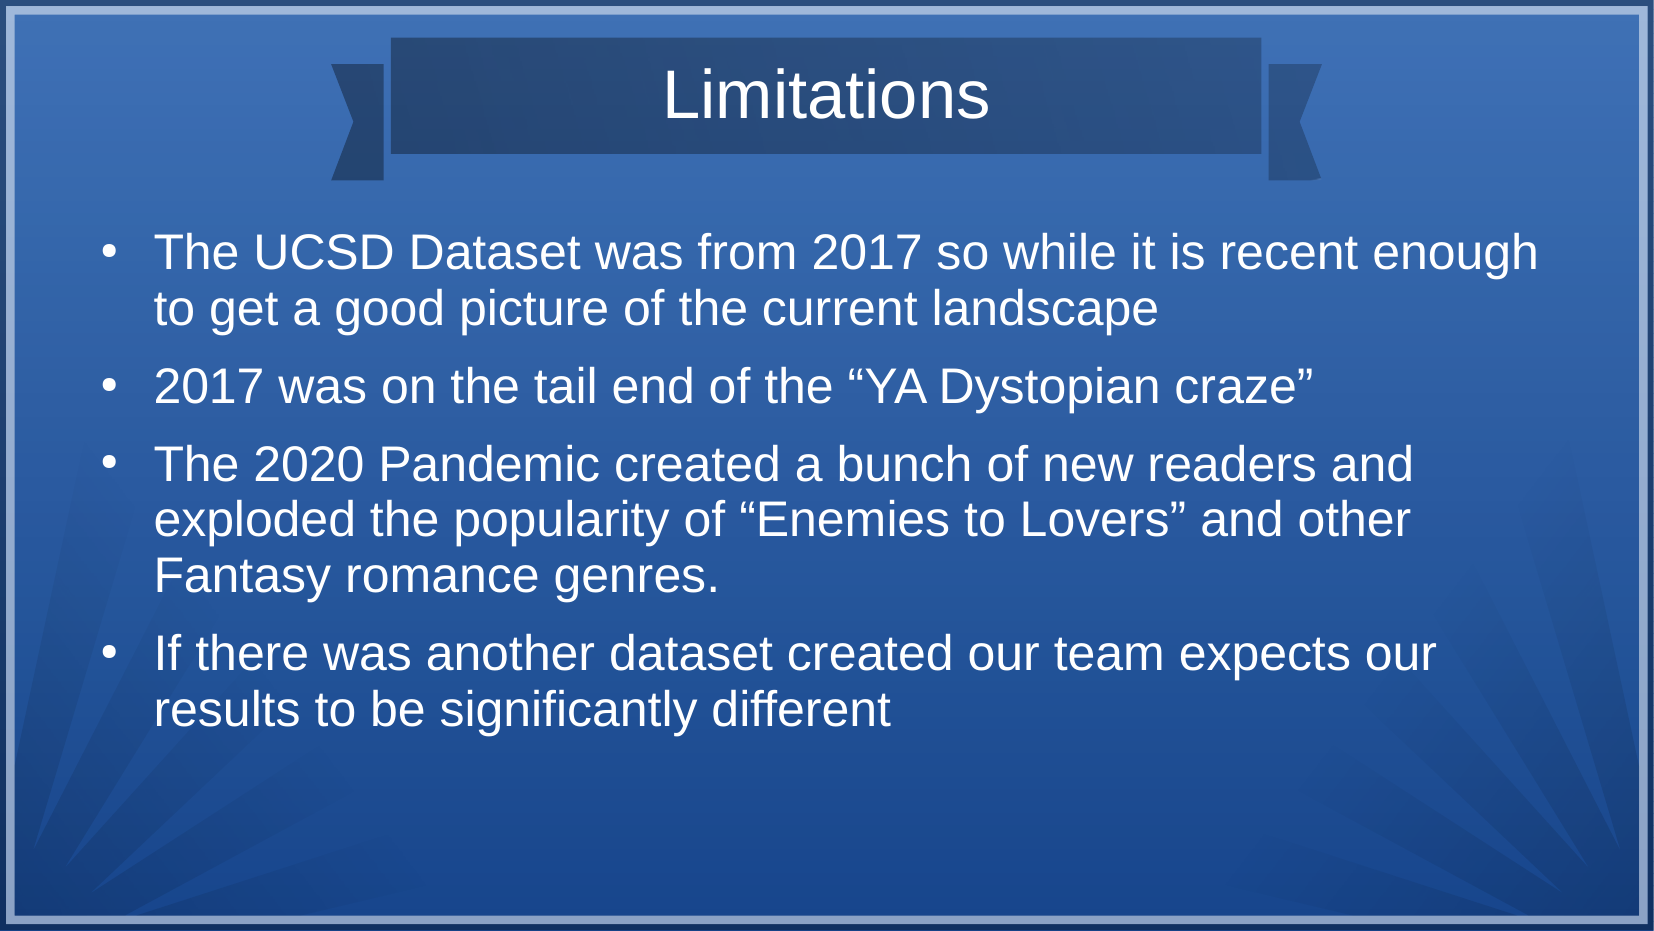

# Limitations
The UCSD Dataset was from 2017 so while it is recent enough to get a good picture of the current landscape
2017 was on the tail end of the “YA Dystopian craze”
The 2020 Pandemic created a bunch of new readers and exploded the popularity of “Enemies to Lovers” and other Fantasy romance genres.
If there was another dataset created our team expects our results to be significantly different